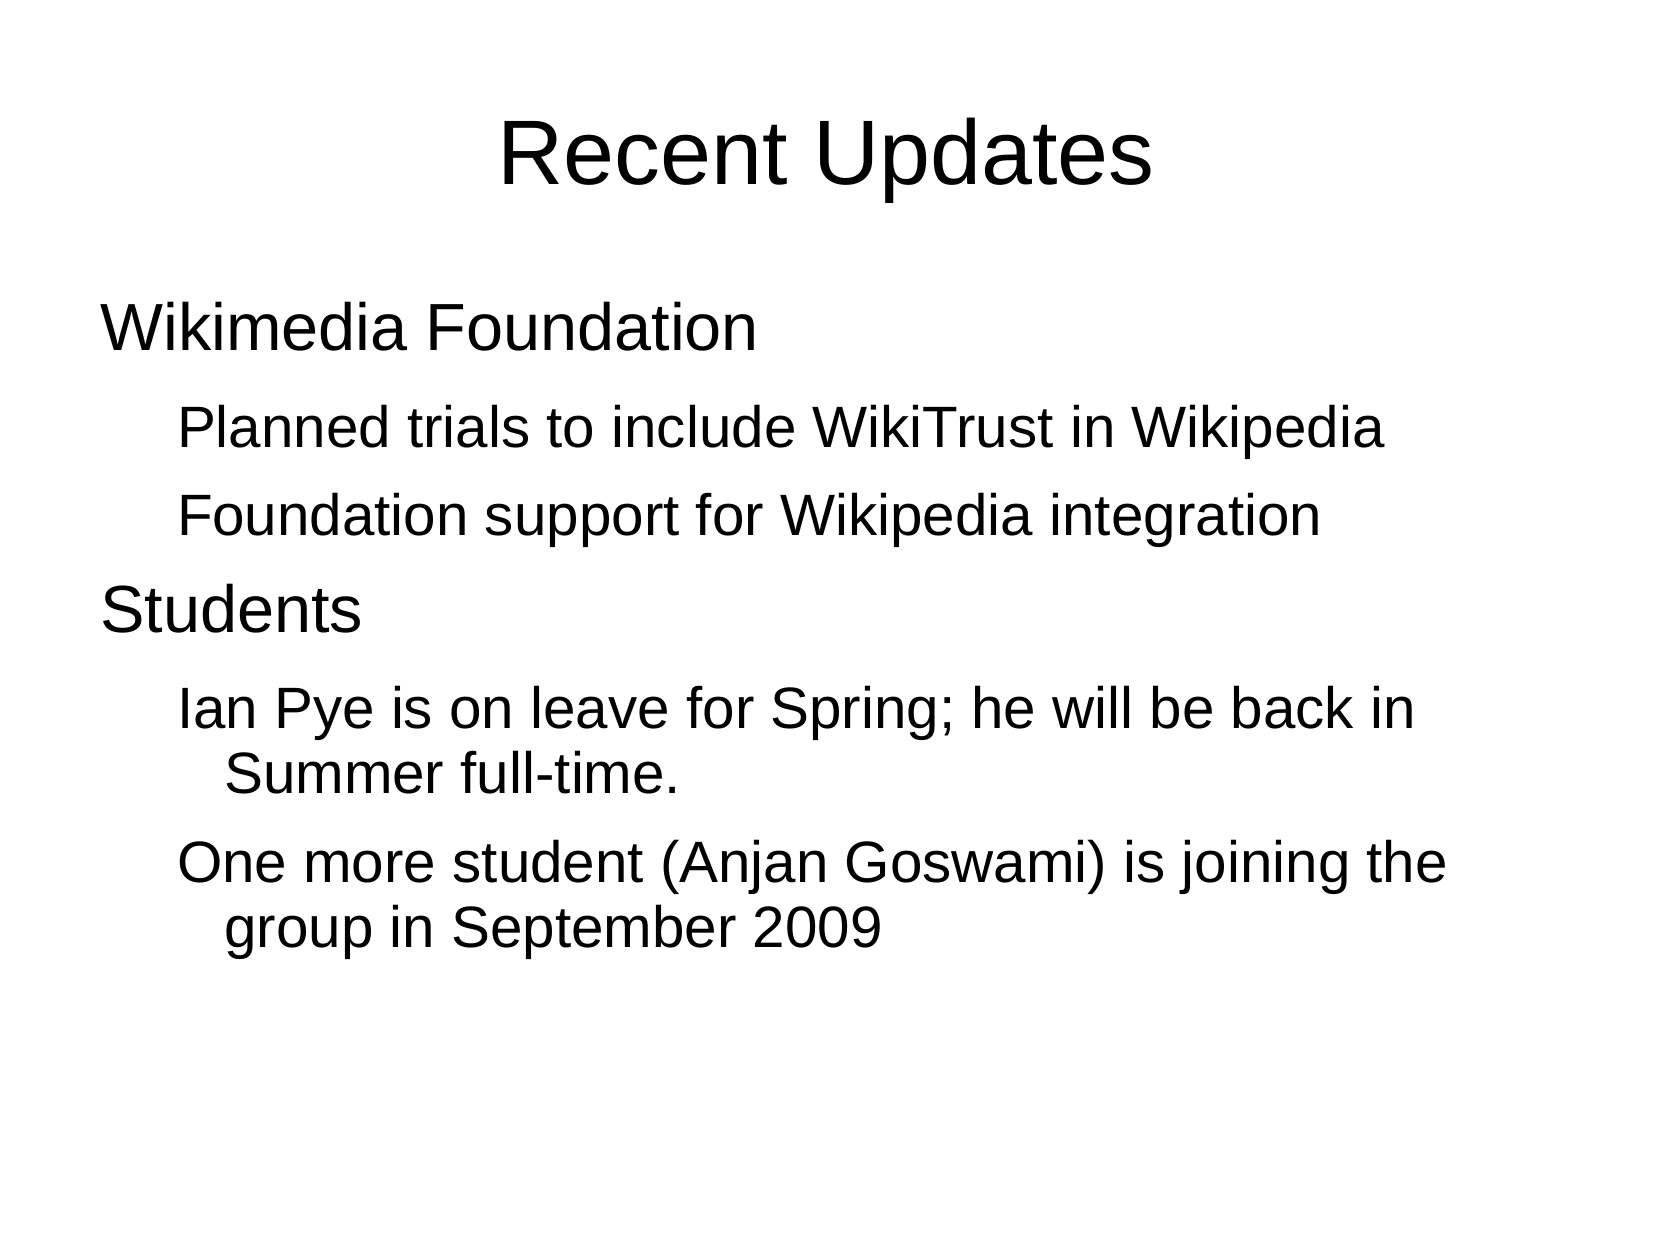

# Recent Updates
Wikimedia Foundation
Planned trials to include WikiTrust in Wikipedia
Foundation support for Wikipedia integration
Students
Ian Pye is on leave for Spring; he will be back in Summer full-time.
One more student (Anjan Goswami) is joining the group in September 2009